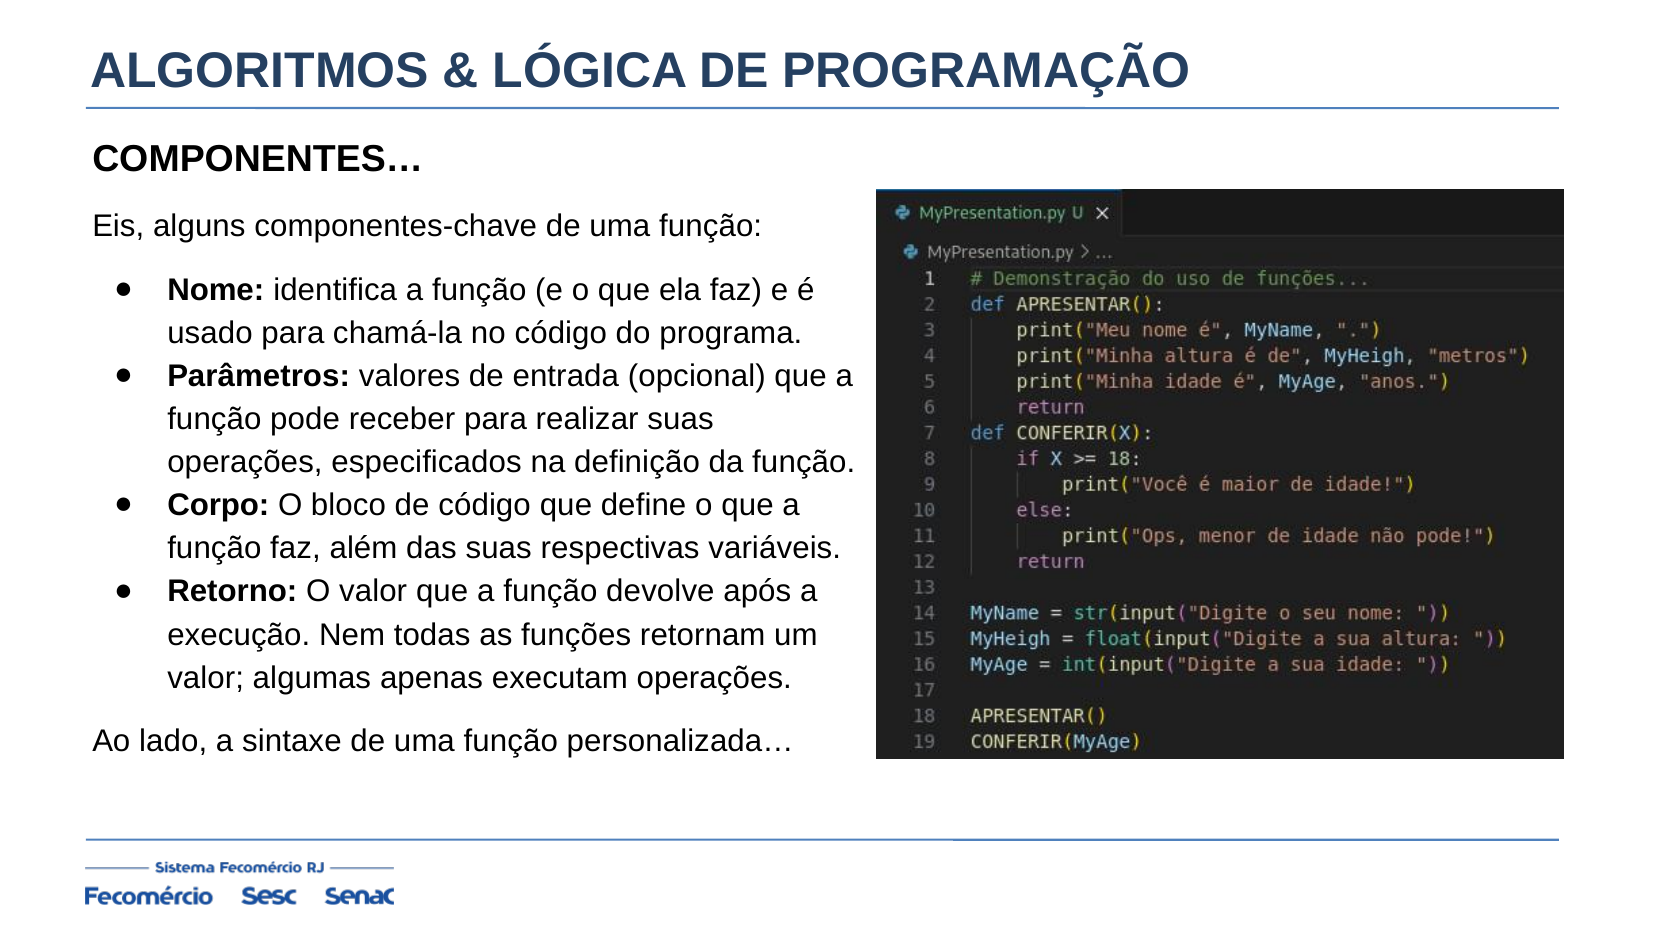

ALGORITMOS & LÓGICA DE PROGRAMAÇÃO
COMPONENTES…
Eis, alguns componentes-chave de uma função:
Nome: identifica a função (e o que ela faz) e é usado para chamá-la no código do programa.
Parâmetros: valores de entrada (opcional) que a função pode receber para realizar suas operações, especificados na definição da função.
Corpo: O bloco de código que define o que a função faz, além das suas respectivas variáveis.
Retorno: O valor que a função devolve após a execução. Nem todas as funções retornam um valor; algumas apenas executam operações.
Ao lado, a sintaxe de uma função personalizada…